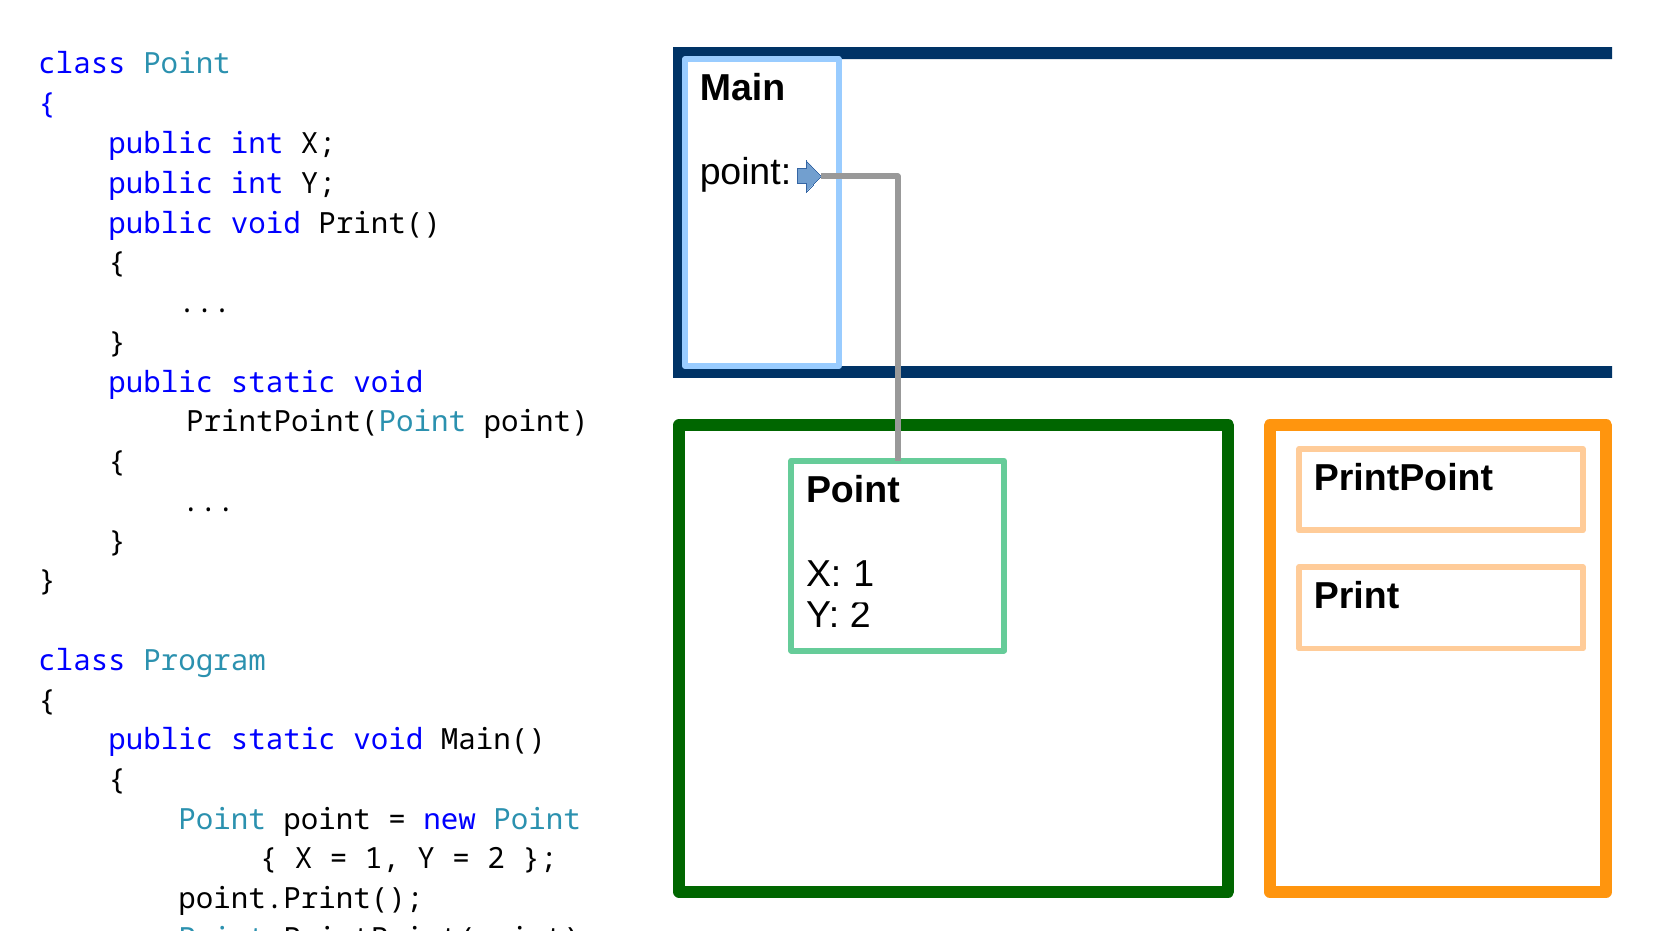

class Point
{
 public int X;
 public int Y;
 public void Print()
 {
 ...
 }
 public static void
		PrintPoint(Point point)
 {
	 ...
 }
}
class Program
{
 public static void Main()
 {
 Point point = new Point
			{ X = 1, Y = 2 };
 point.Print();
 Point.PrintPoint(point);
 }
}
Main
point:
PrintPoint
Point
X: 1
Y: 2
1
Print